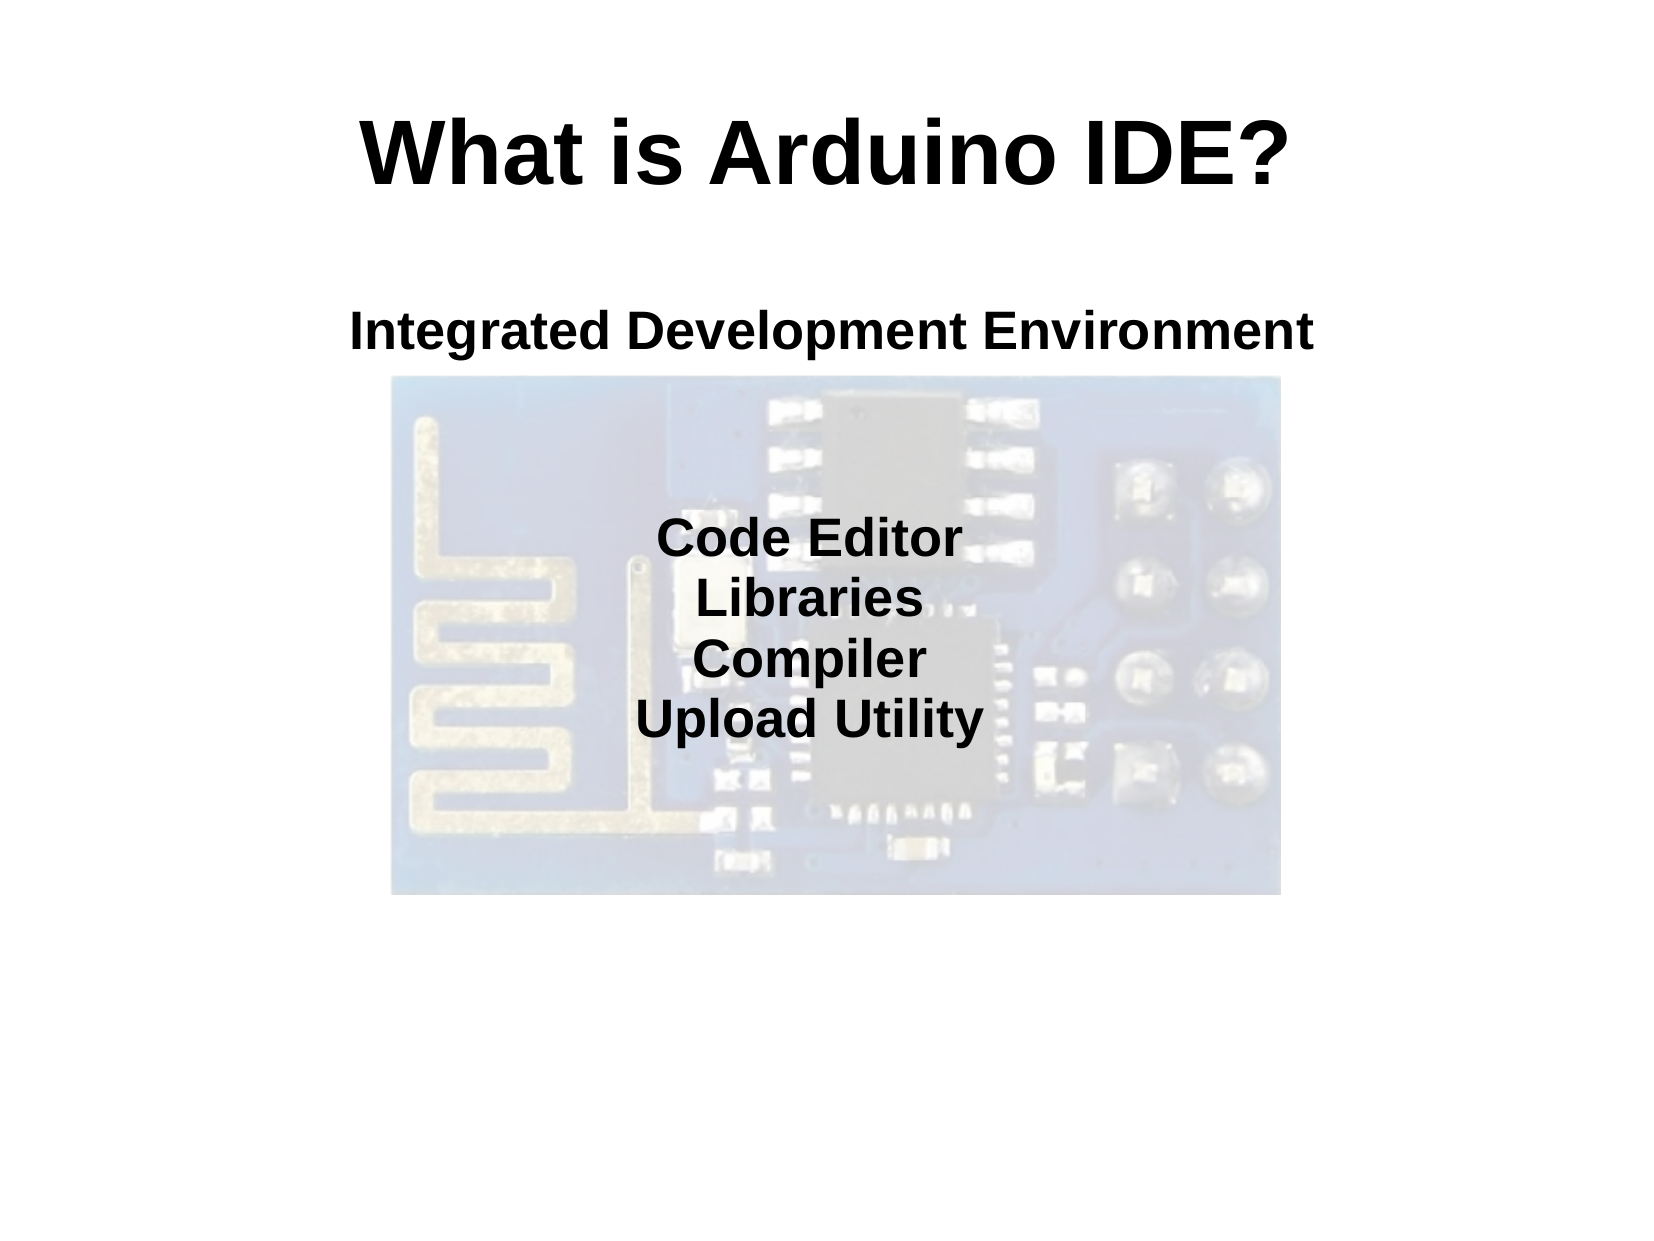

# What is Arduino IDE?
Integrated Development Environment
Code Editor
Libraries
Compiler
Upload Utility